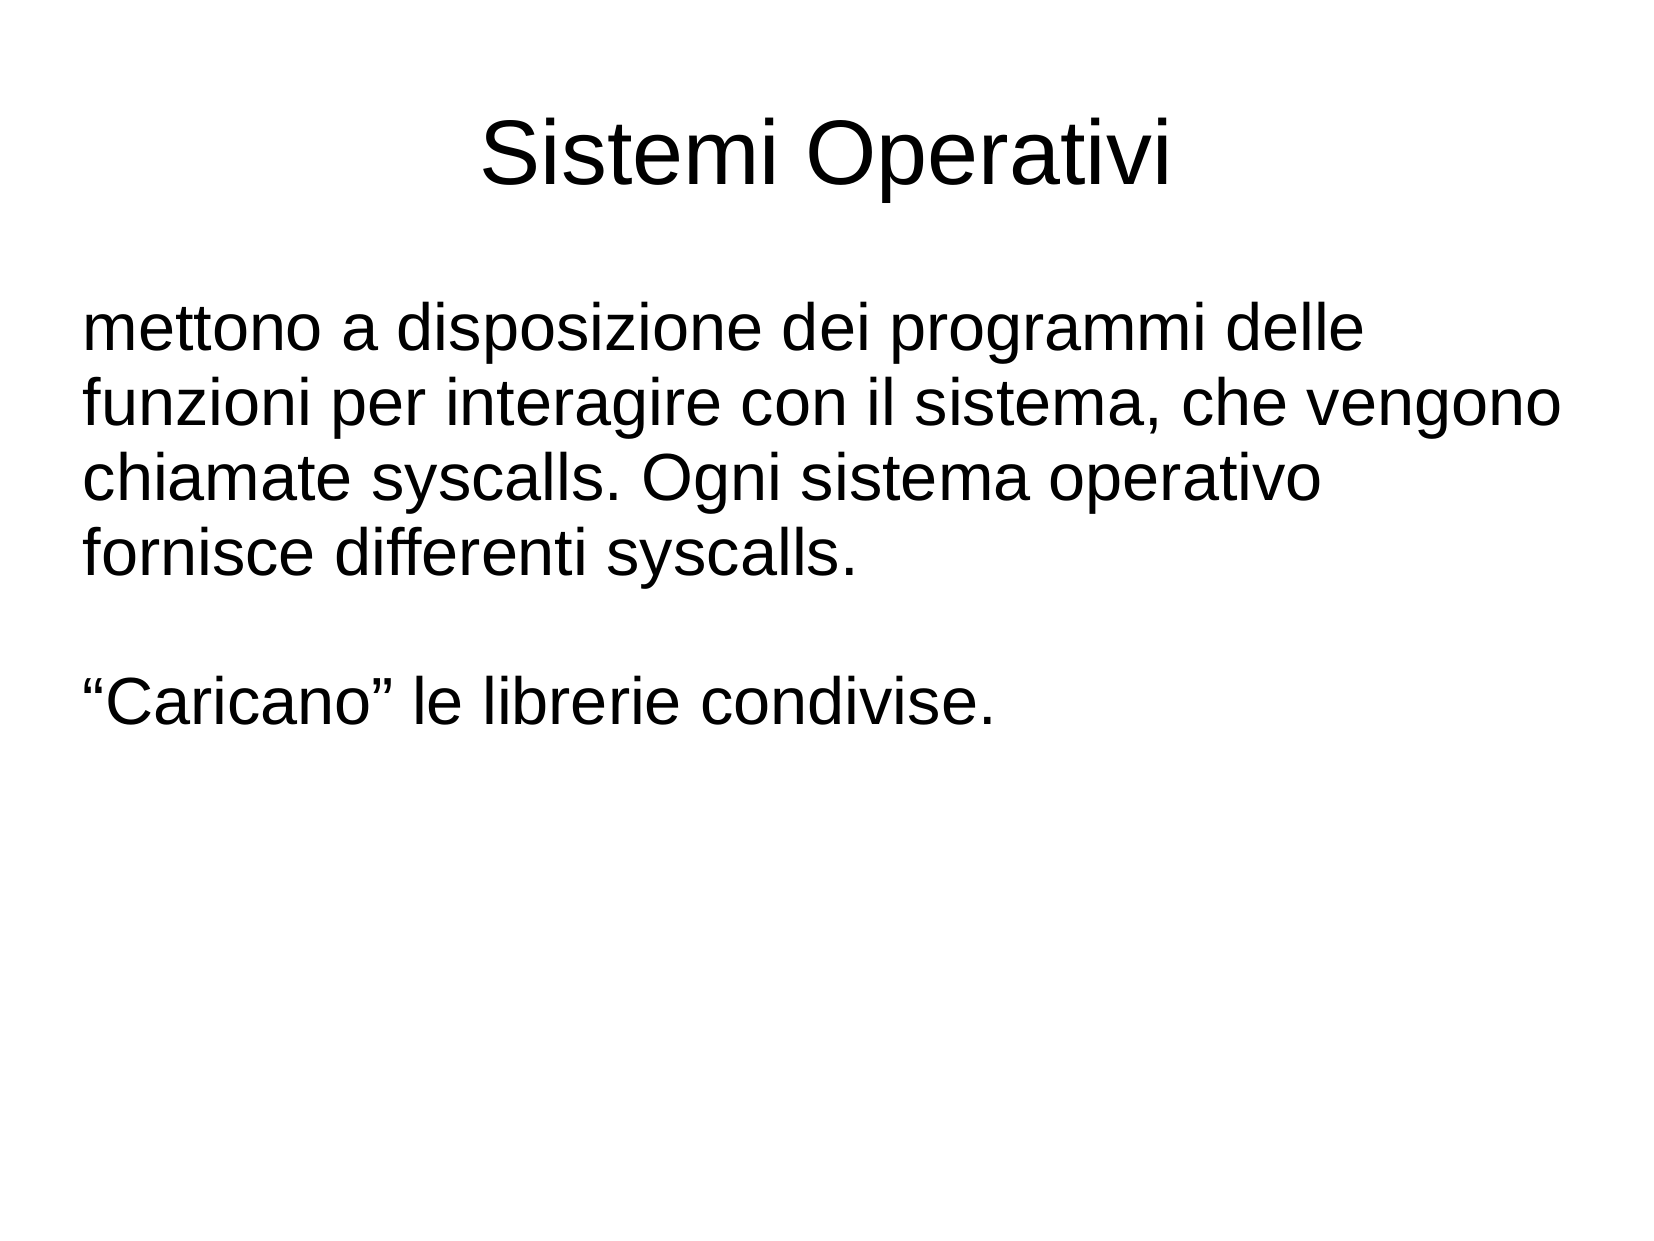

# Sistemi Operativi
mettono a disposizione dei programmi delle funzioni per interagire con il sistema, che vengono chiamate syscalls. Ogni sistema operativo fornisce differenti syscalls.
“Caricano” le librerie condivise.